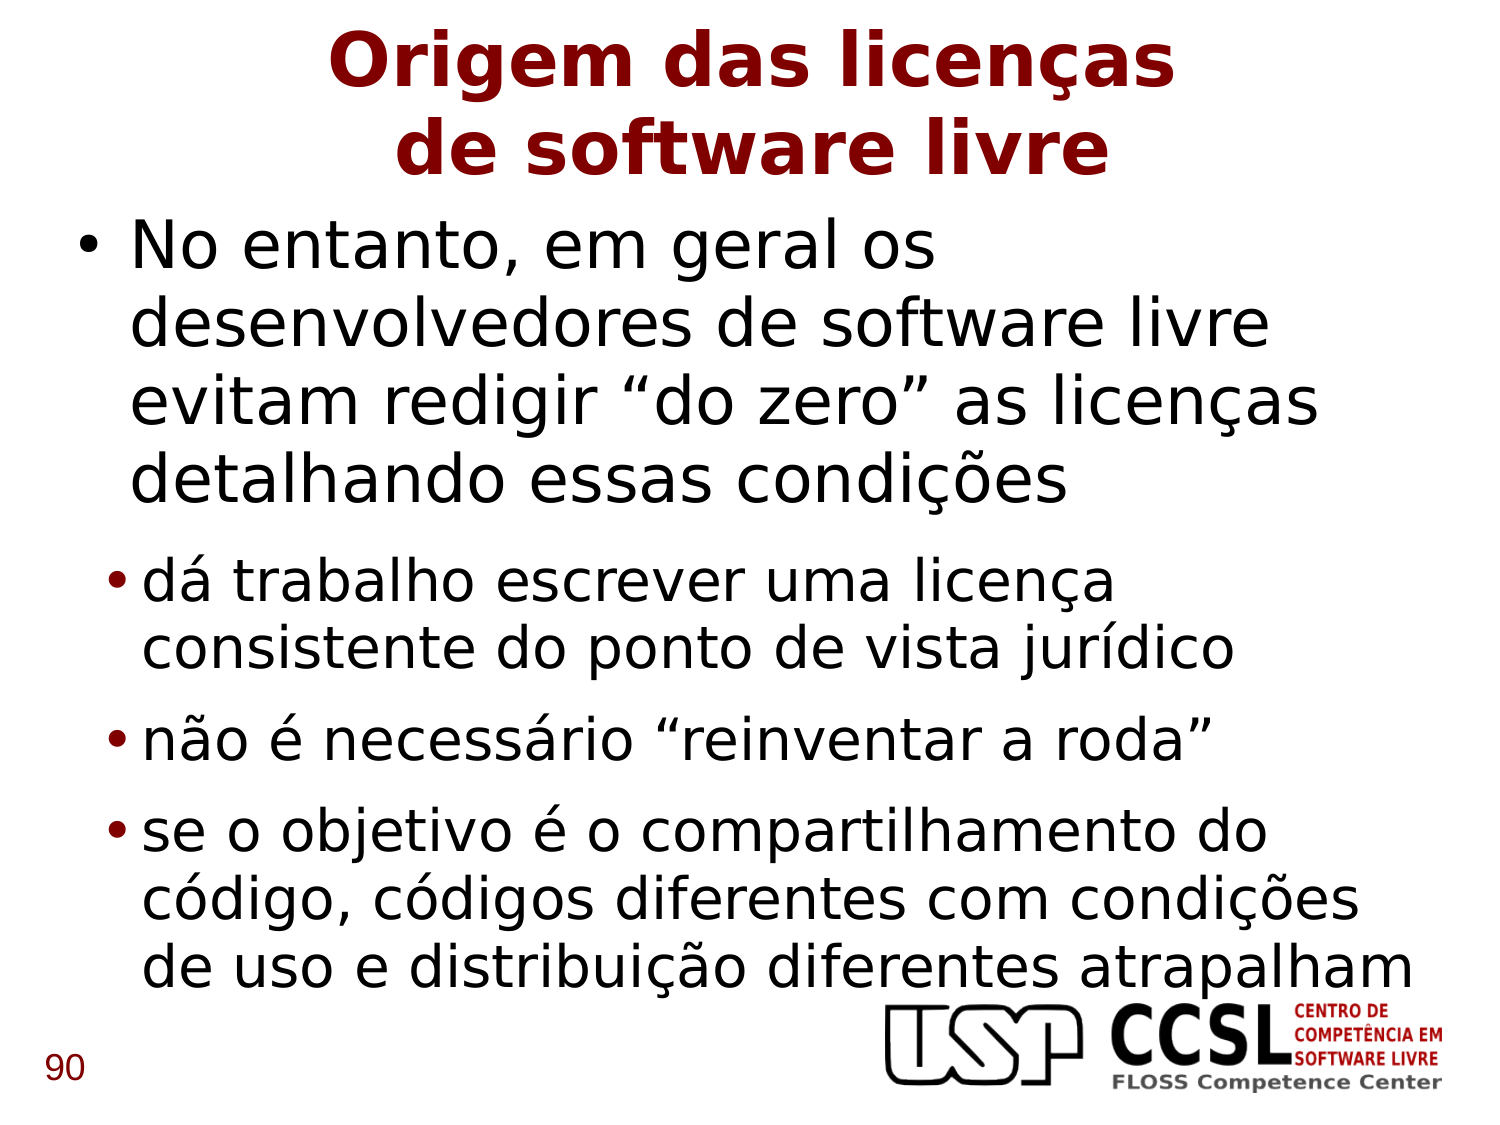

# Origem das licenças de software livre
No entanto, em geral os desenvolvedores de software livre evitam redigir “do zero” as licenças detalhando essas condições
dá trabalho escrever uma licença consistente do ponto de vista jurídico
não é necessário “reinventar a roda”
se o objetivo é o compartilhamento do código, códigos diferentes com condições de uso e distribuição diferentes atrapalham